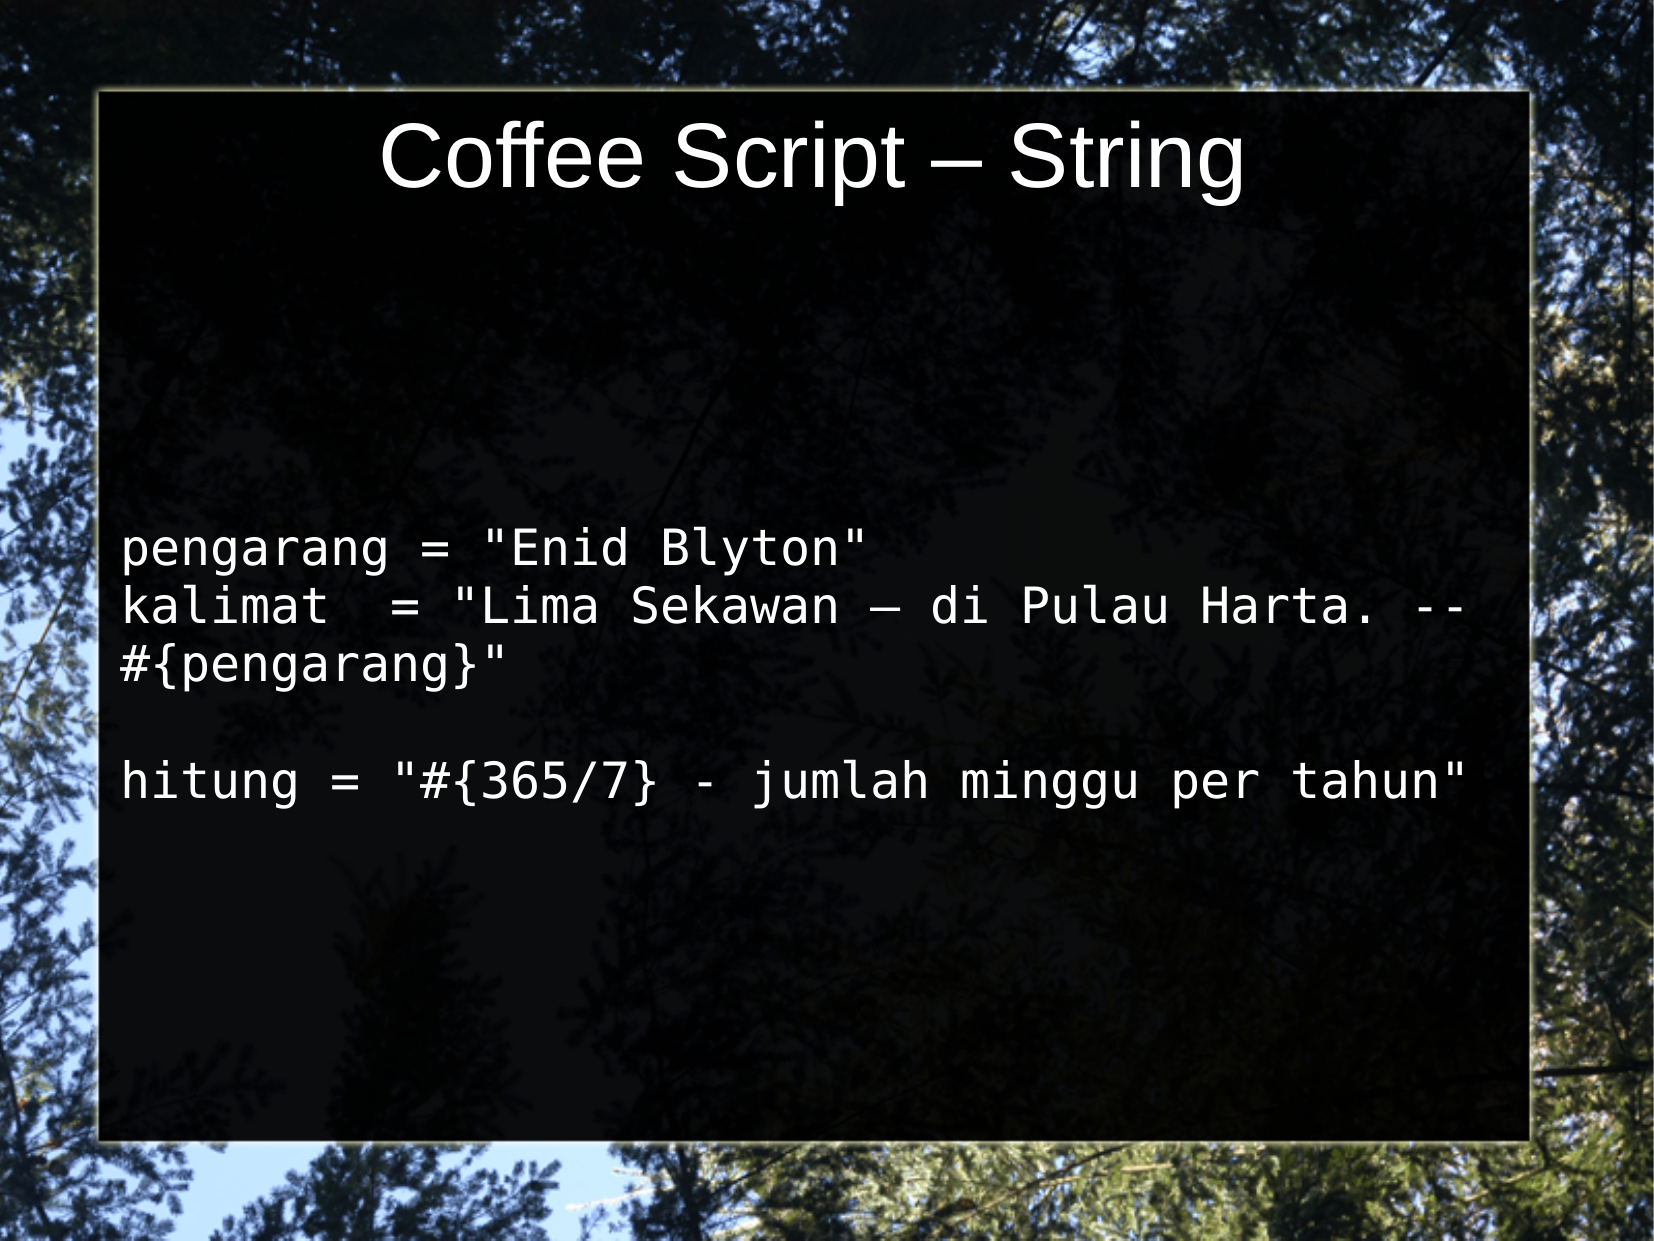

# Coffee Script – String
pengarang = "Enid Blyton"
kalimat = "Lima Sekawan – di Pulau Harta. -- #{pengarang}"
hitung = "#{365/7} - jumlah minggu per tahun"